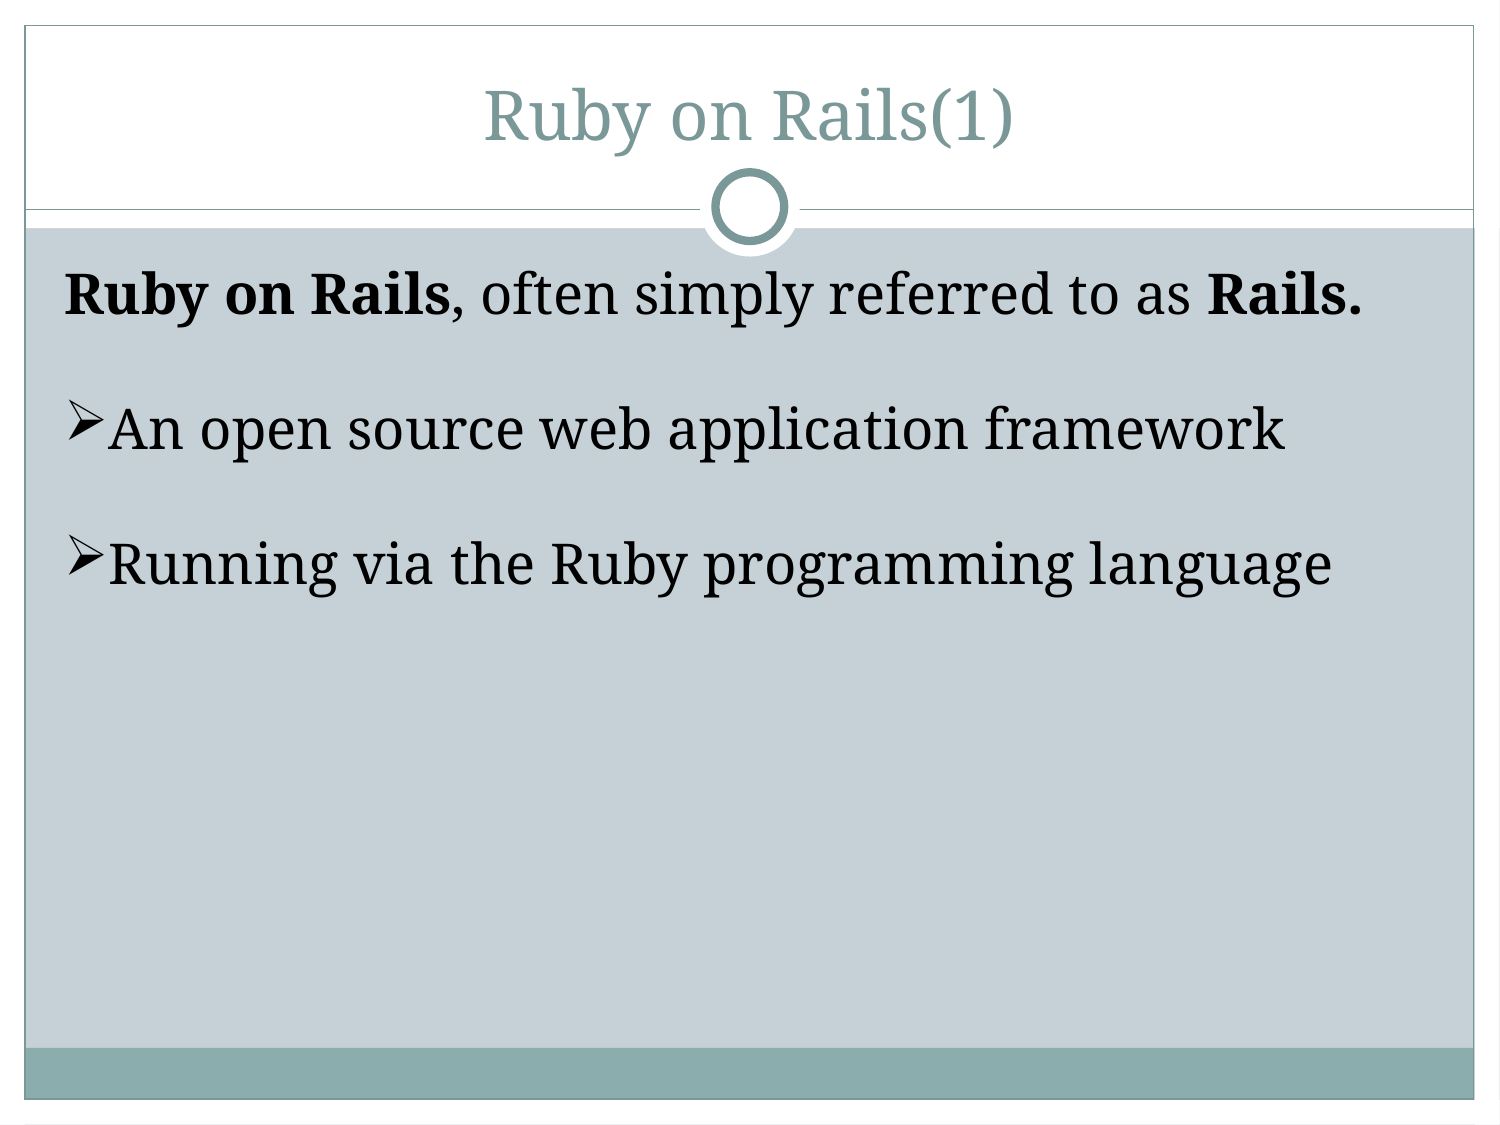

Ruby on Rails(1)
Ruby on Rails, often simply referred to as Rails.
An open source web application framework
Running via the Ruby programming language